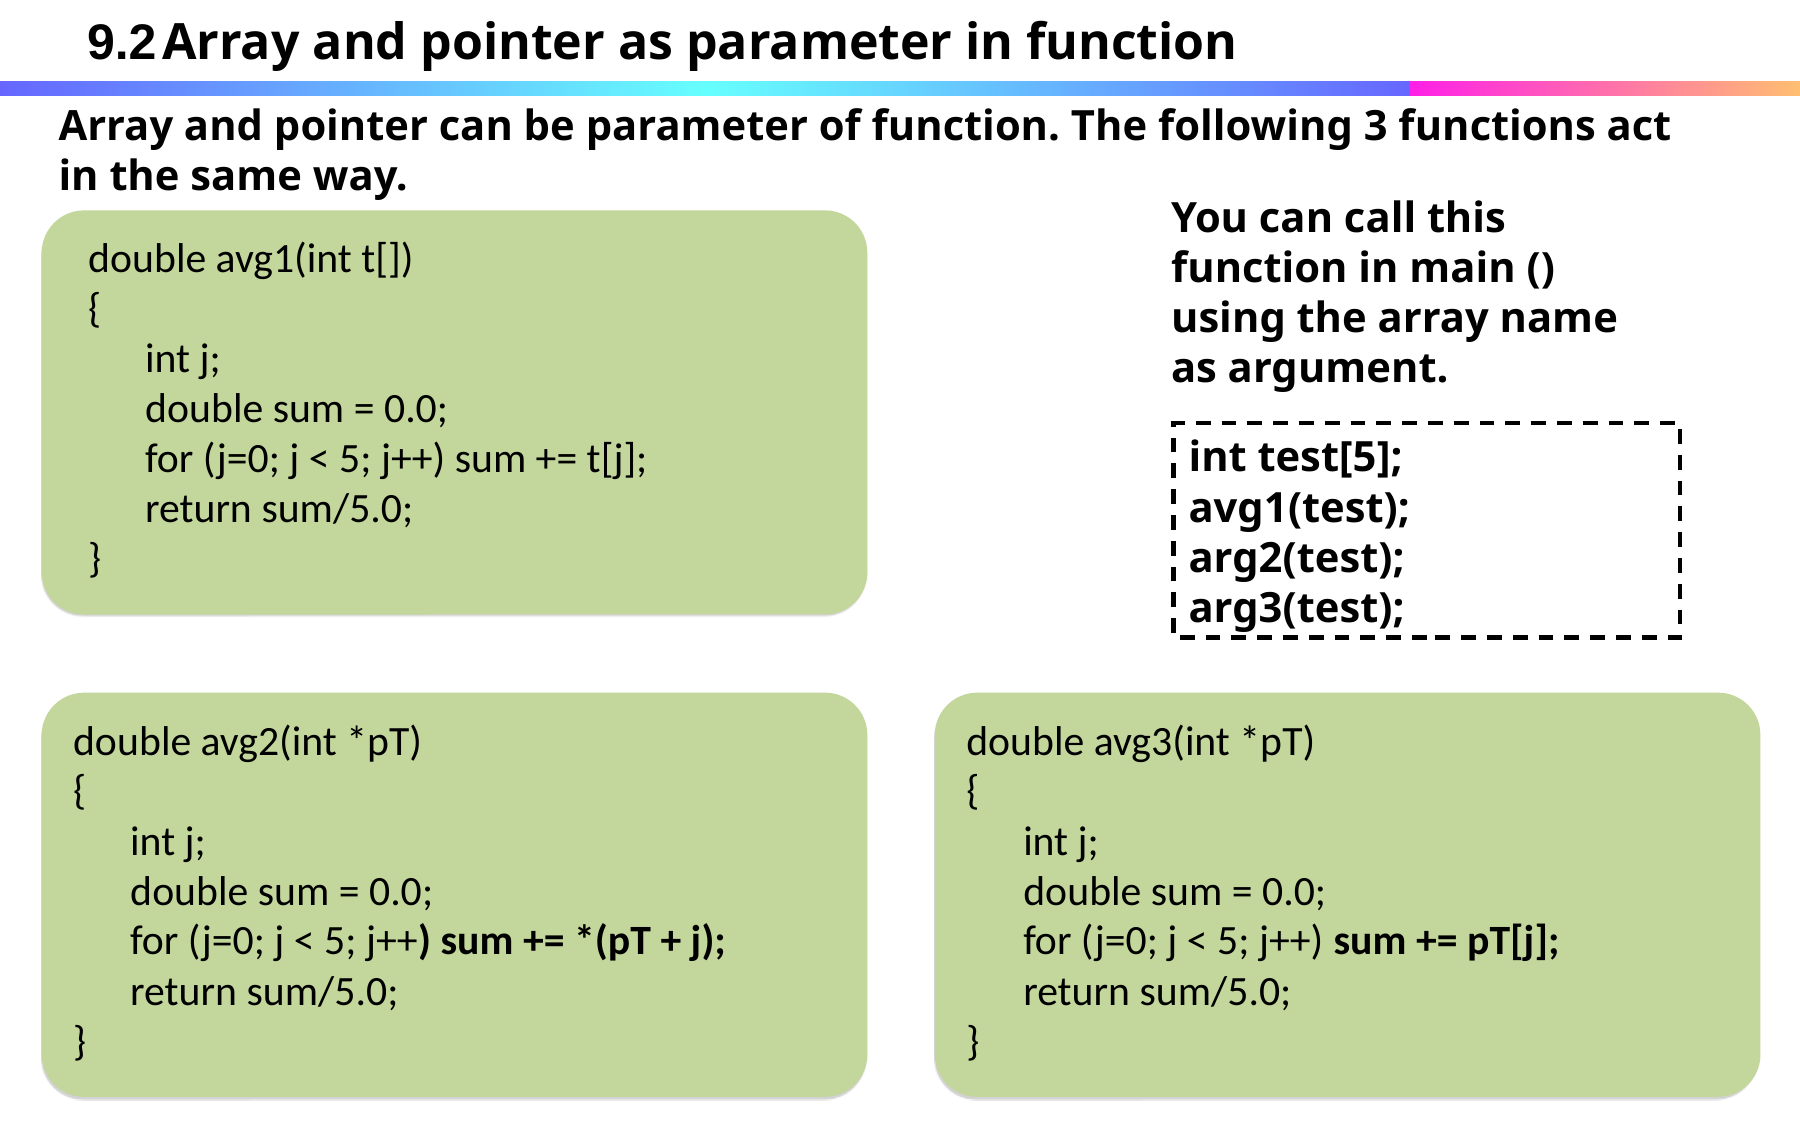

9.2	Array and pointer as parameter in function
Array and pointer can be parameter of function. The following 3 functions act in the same way.
You can call this function in main () using the array name as argument.
int test[5];
avg1(test);
arg2(test);
arg3(test);
double avg1(int t[])
{
 int j;
 double sum = 0.0;
 for (j=0; j < 5; j++) sum += t[j];
 return sum/5.0;
}
double avg2(int *pT)
{
 int j;
 double sum = 0.0;
 for (j=0; j < 5; j++) sum += *(pT + j);
 return sum/5.0;
}
double avg3(int *pT)
{
 int j;
 double sum = 0.0;
 for (j=0; j < 5; j++) sum += pT[j];
 return sum/5.0;
}